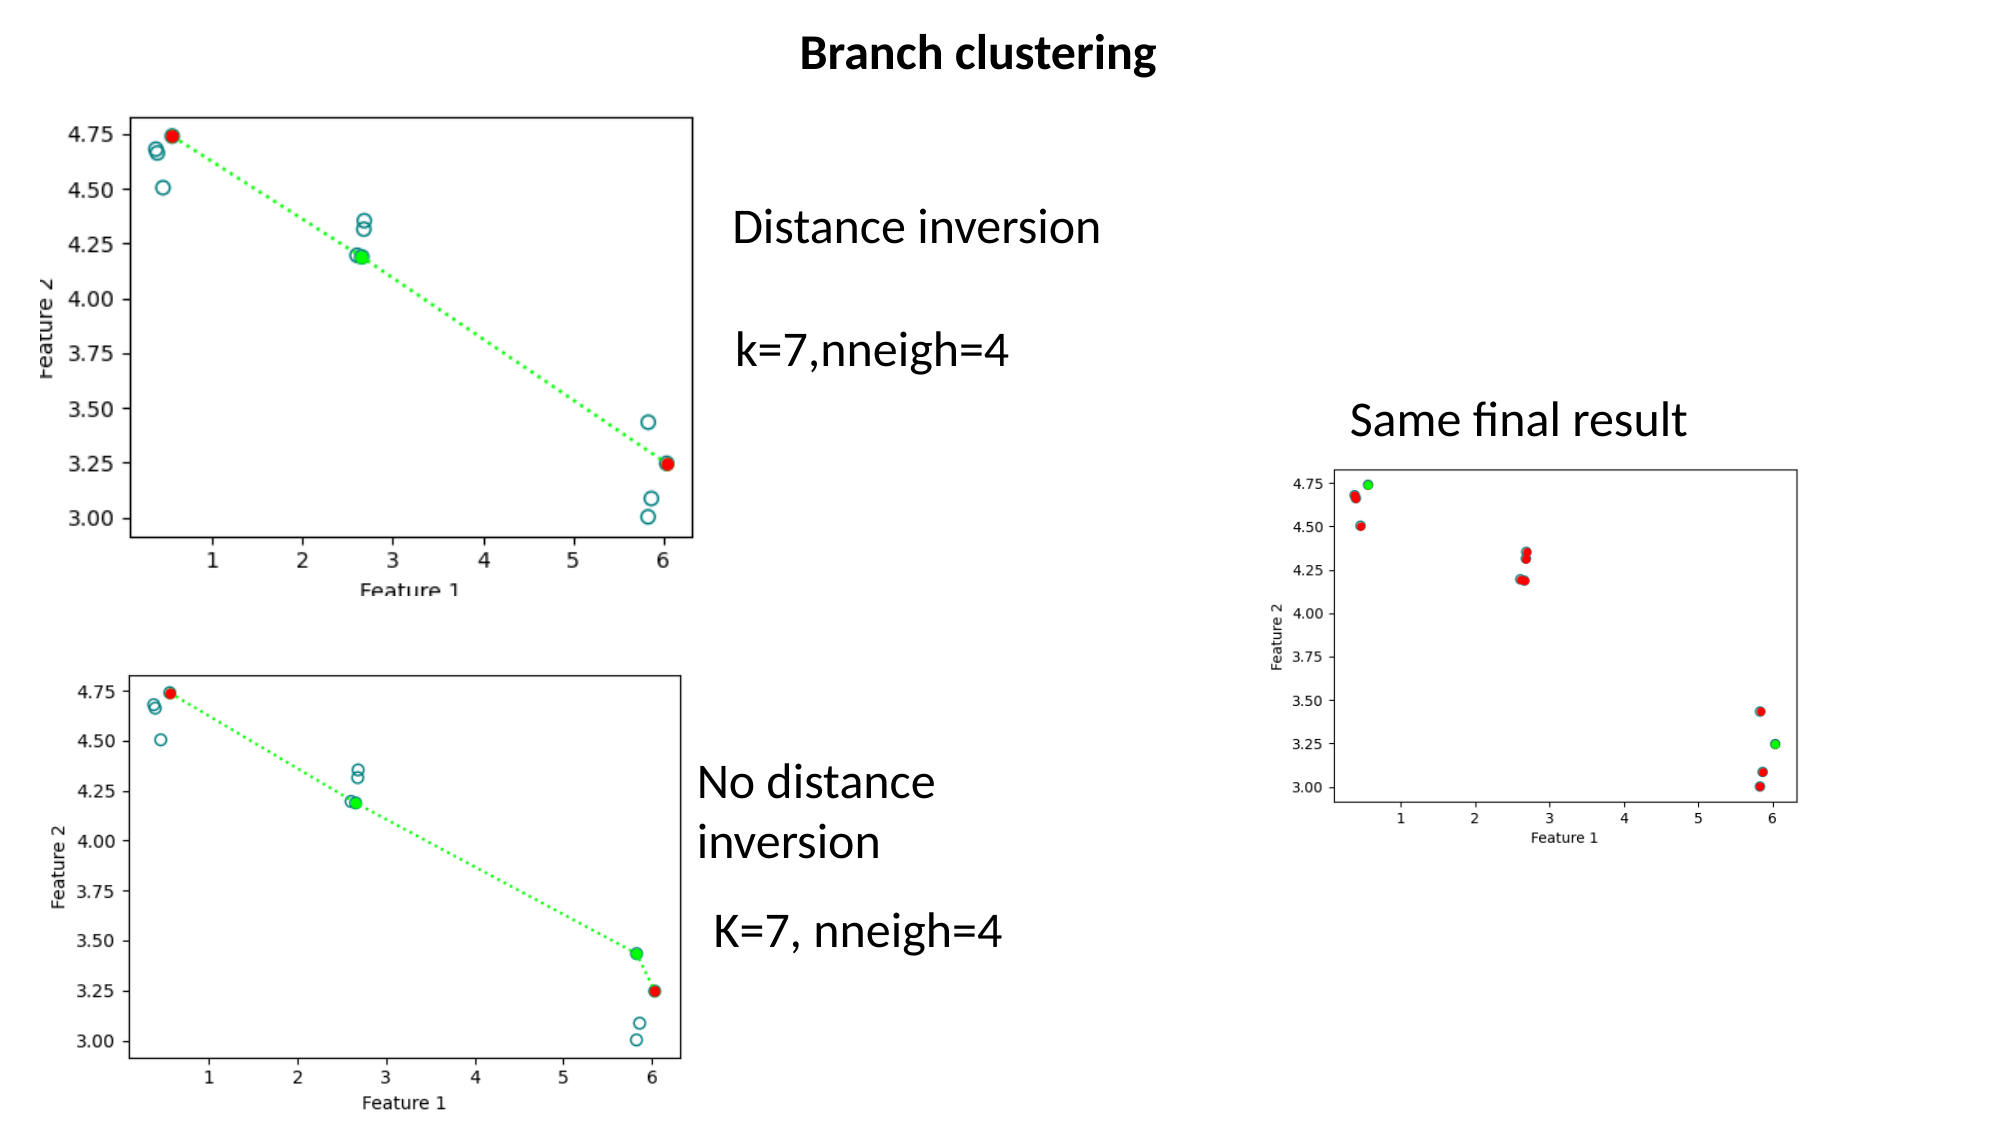

Branch clustering
Distance inversion
k=7,nneigh=4
Same final result
No distance inversion
K=7, nneigh=4